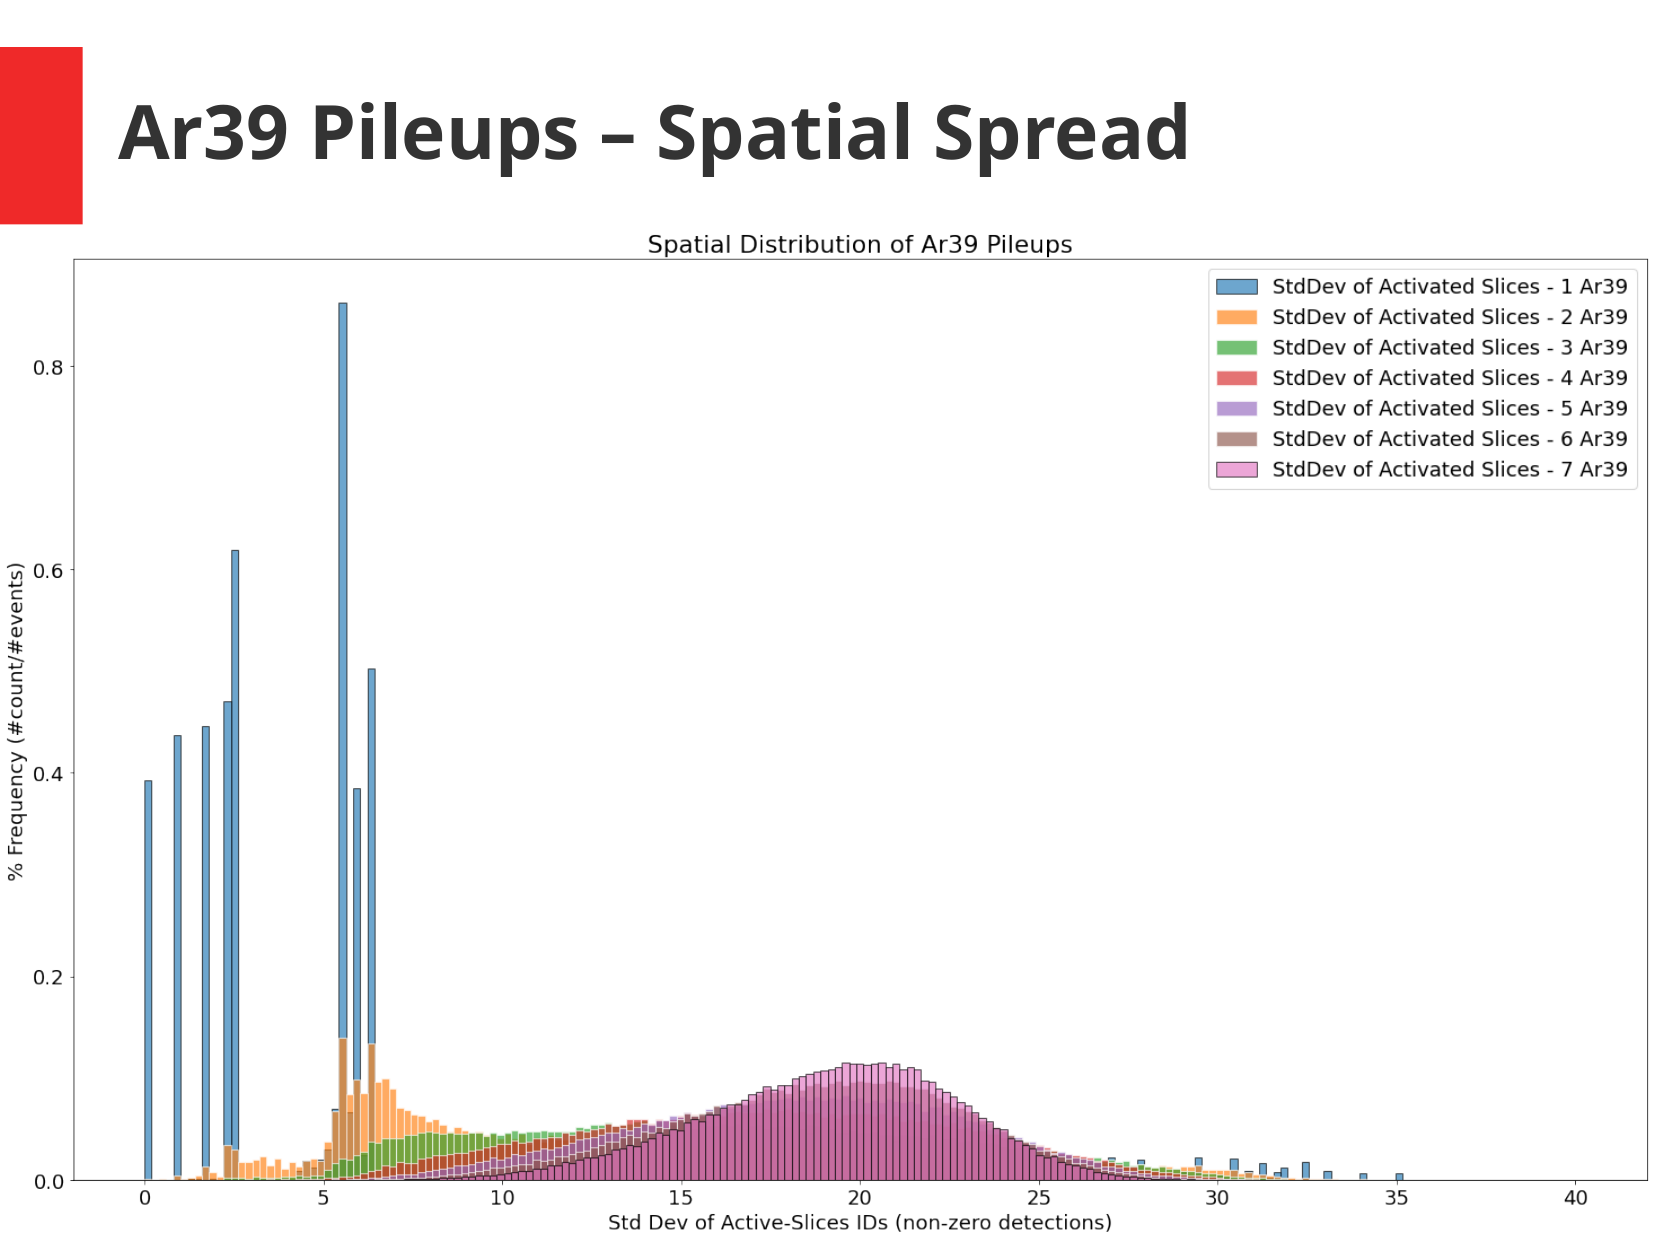

# Ar39 Pileups – Spatial Spread
10